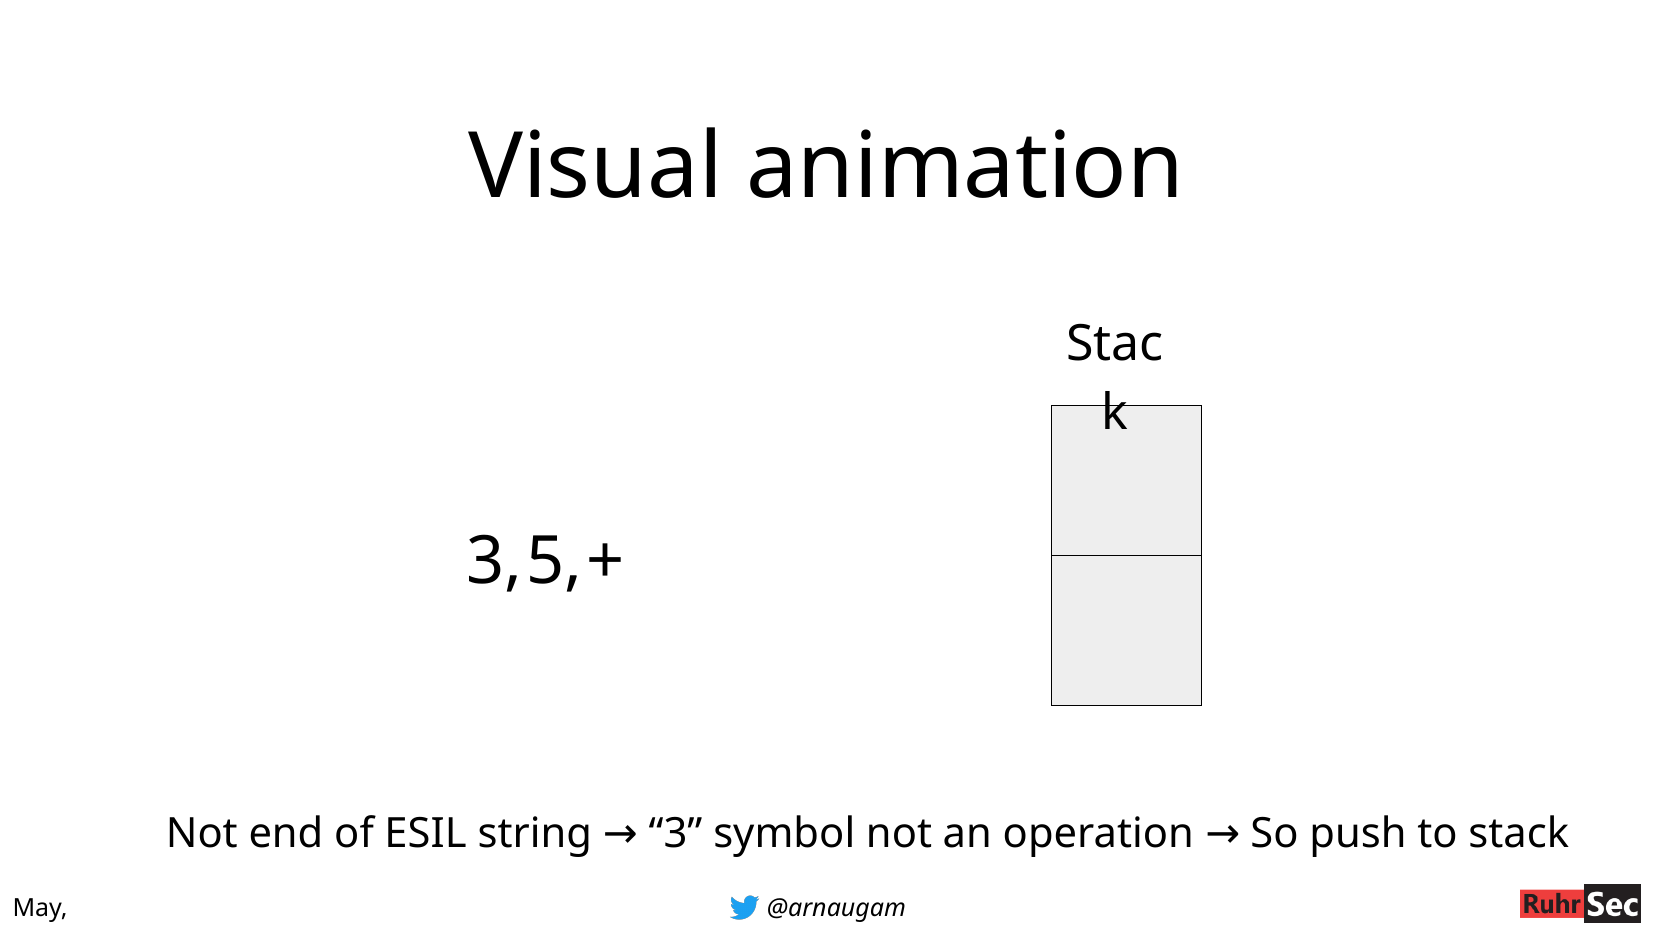

# Visual animation
Stack
3,
5,
+
Not end of ESIL string → “3” symbol not an operation → So push to stack